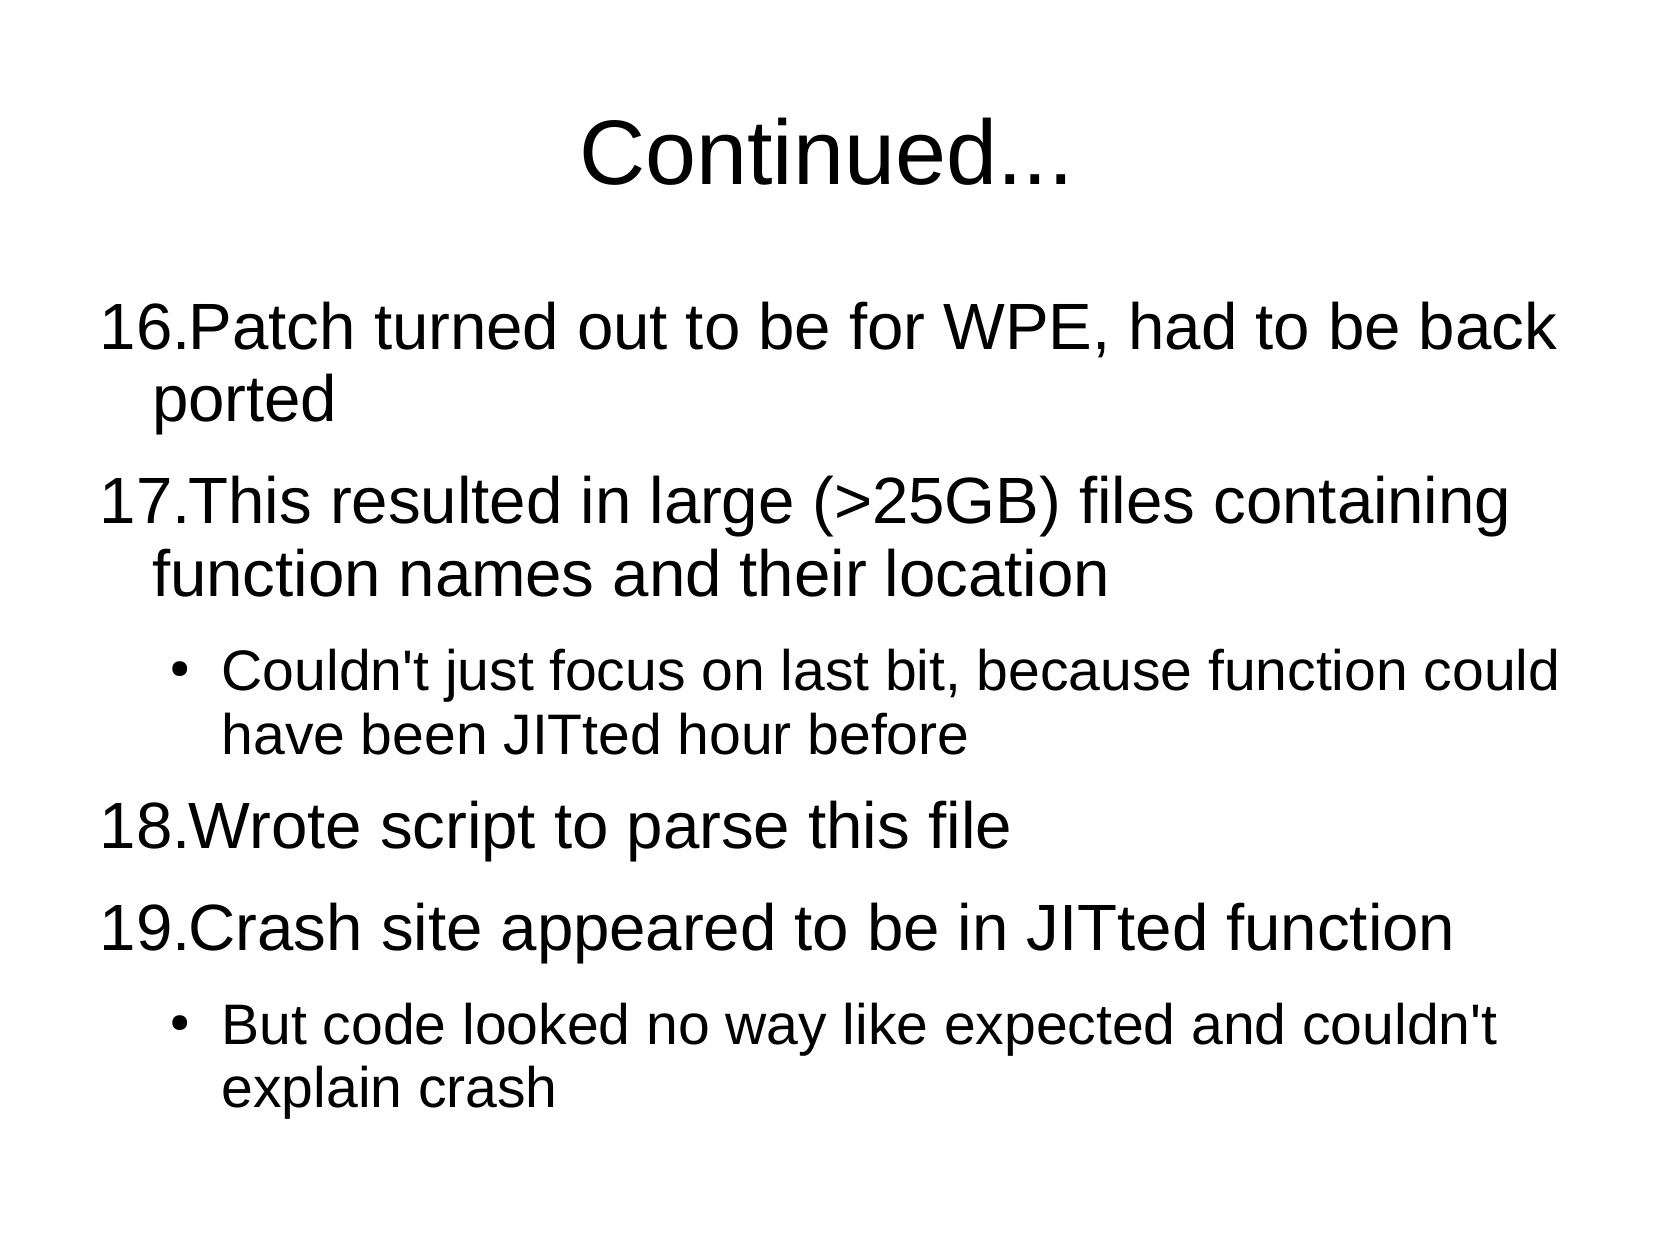

# Continued...
Patch turned out to be for WPE, had to be back ported
This resulted in large (>25GB) files containing function names and their location
Couldn't just focus on last bit, because function could have been JITted hour before
Wrote script to parse this file
Crash site appeared to be in JITted function
But code looked no way like expected and couldn't explain crash